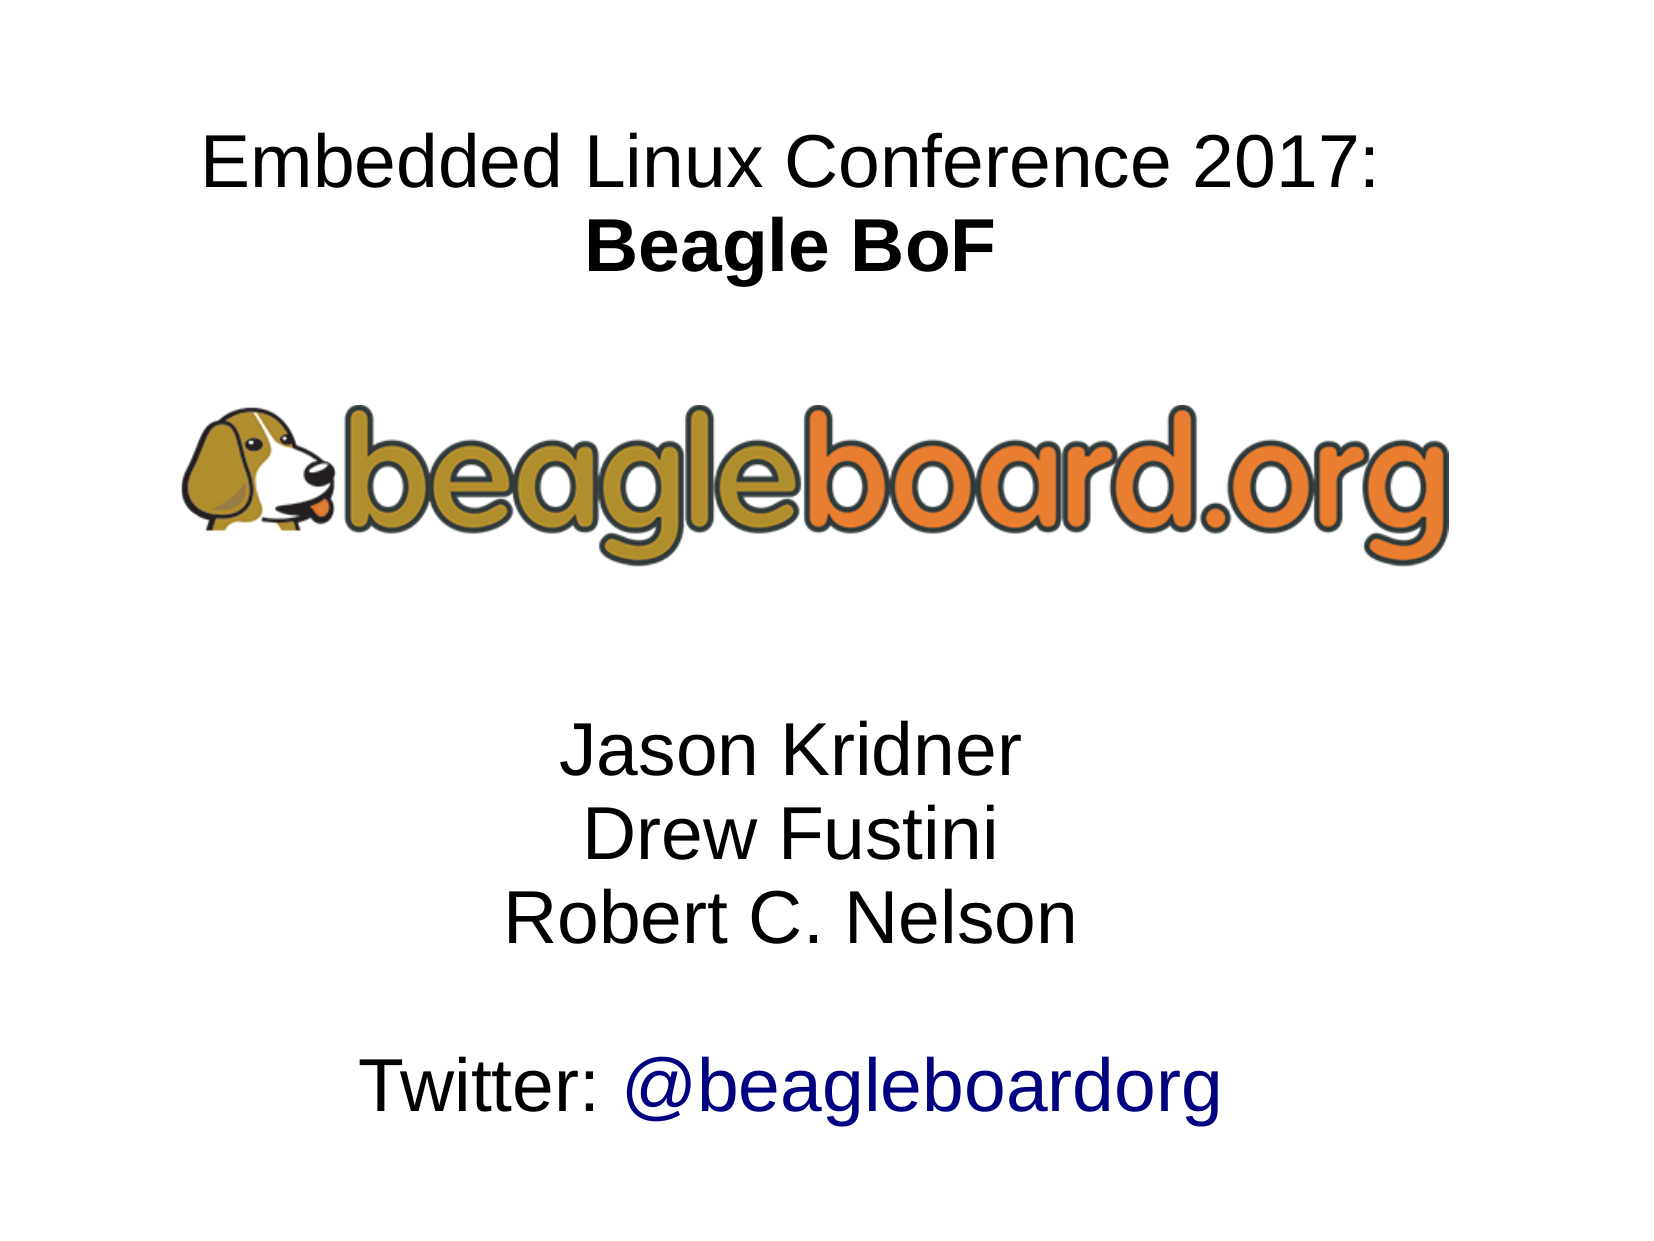

Embedded Linux Conference 2017:
Beagle BoF
Jason Kridner
Drew Fustini
Robert C. Nelson
Twitter: @beagleboardorg